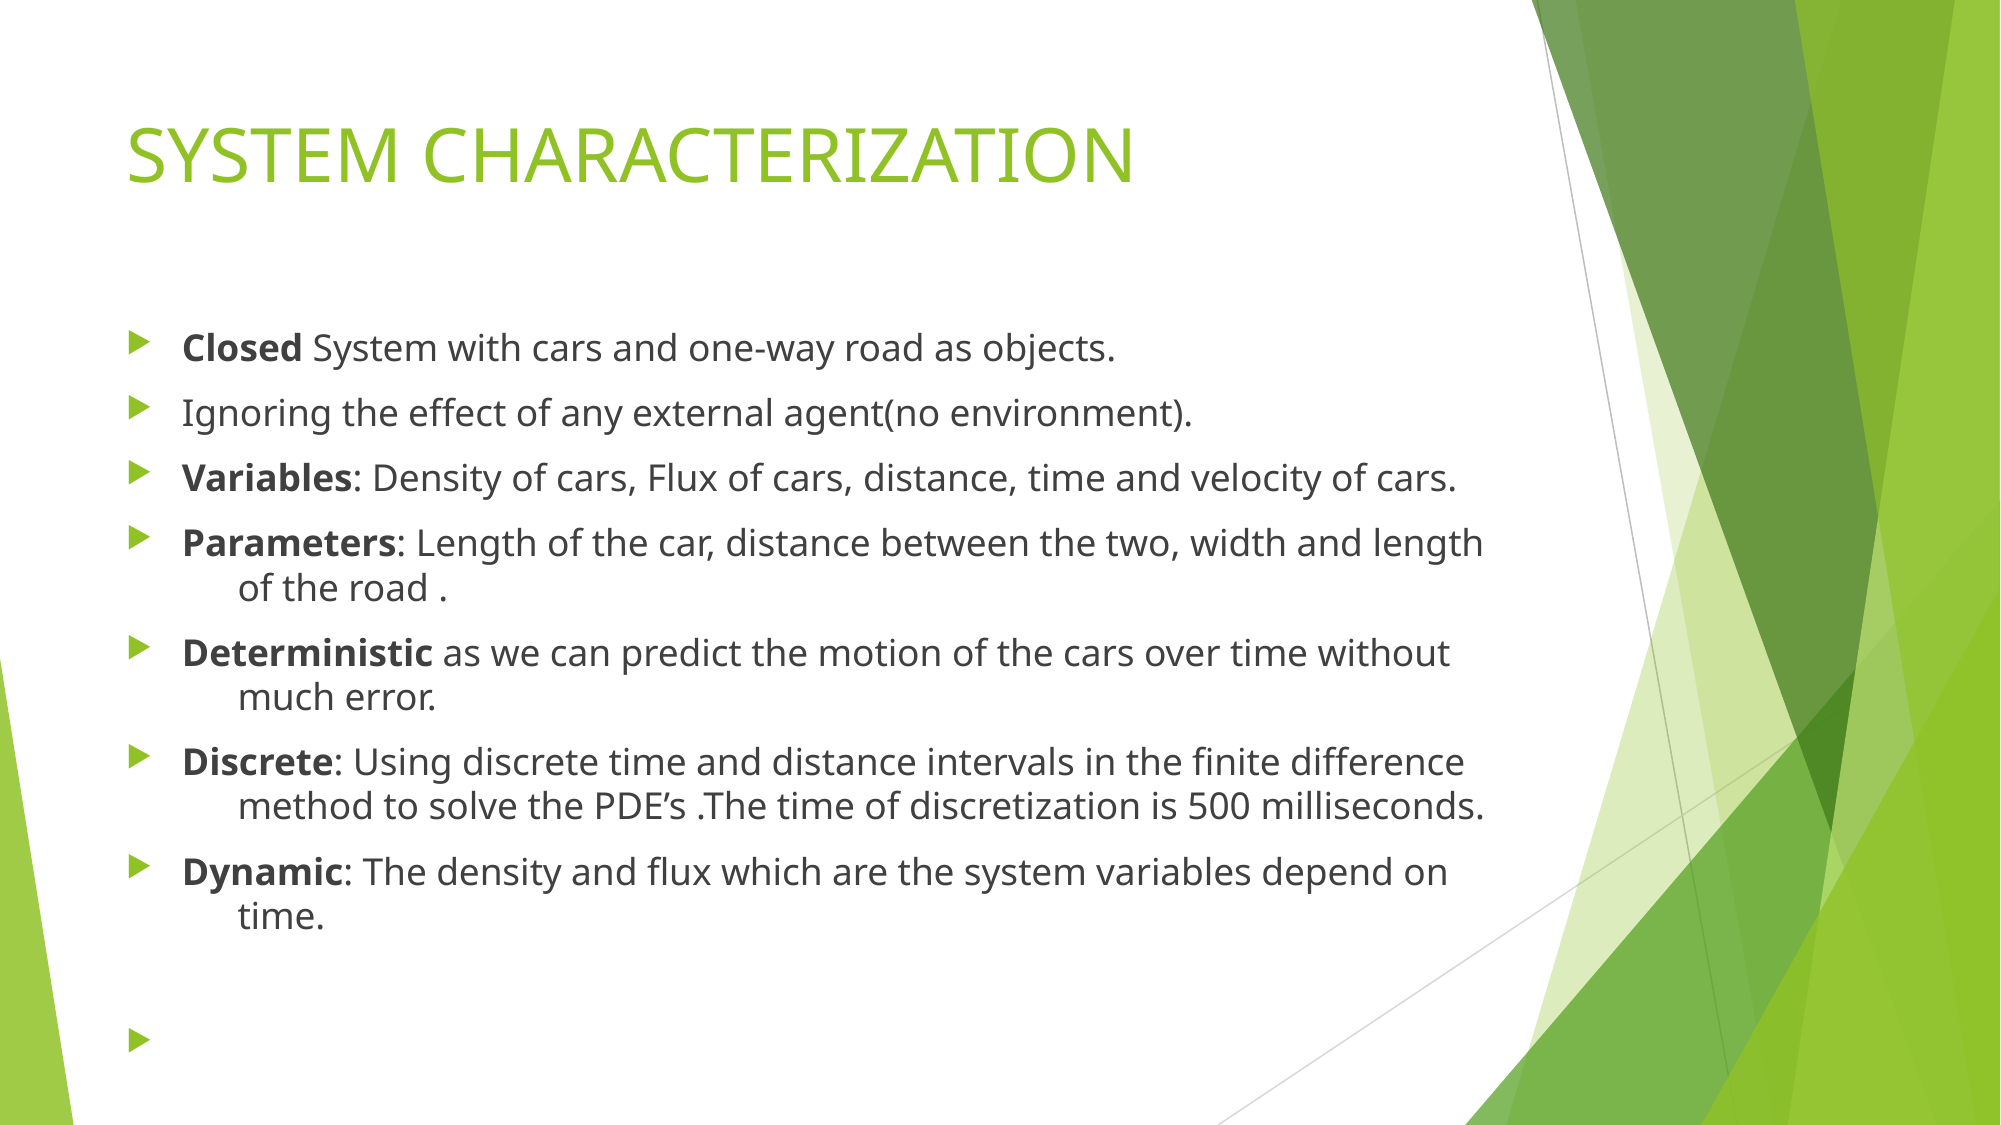

# SYSTEM CHARACTERIZATION
Closed System with cars and one-way road as objects.
Ignoring the effect of any external agent(no environment).
Variables: Density of cars, Flux of cars, distance, time and velocity of cars.
Parameters: Length of the car, distance between the two, width and length of the road .
Deterministic as we can predict the motion of the cars over time without much error.
Discrete: Using discrete time and distance intervals in the finite difference method to solve the PDE’s .The time of discretization is 500 milliseconds.
Dynamic: The density and flux which are the system variables depend on time.